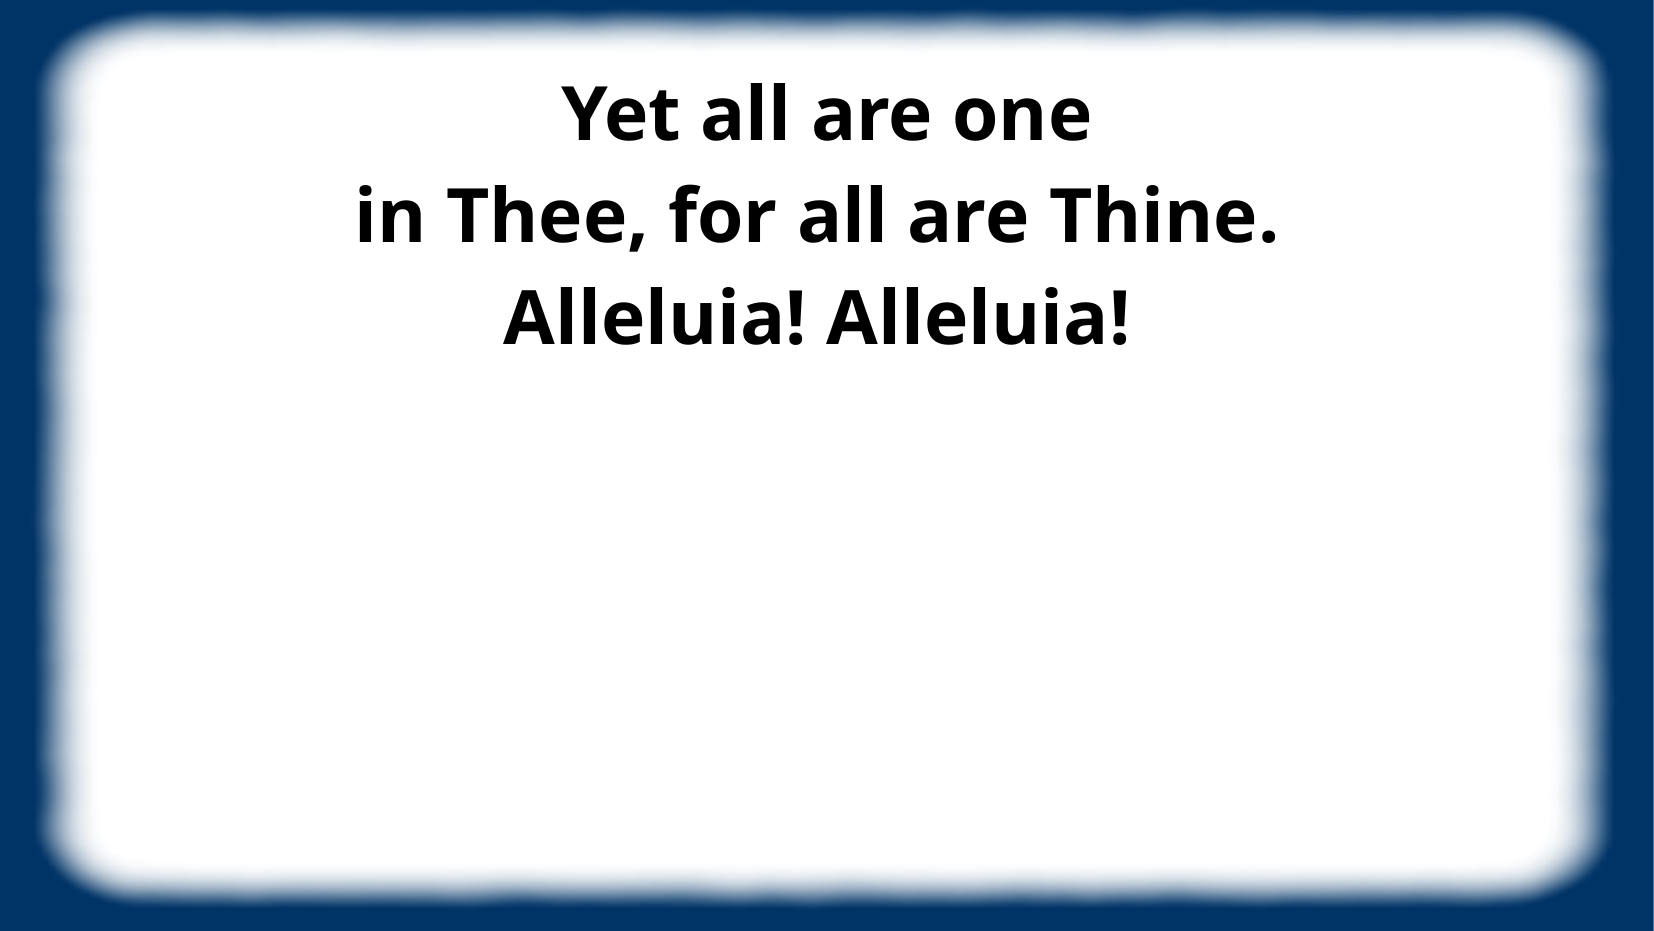

# Yet all are one in Thee, for all are Thine. Alleluia! Alleluia!